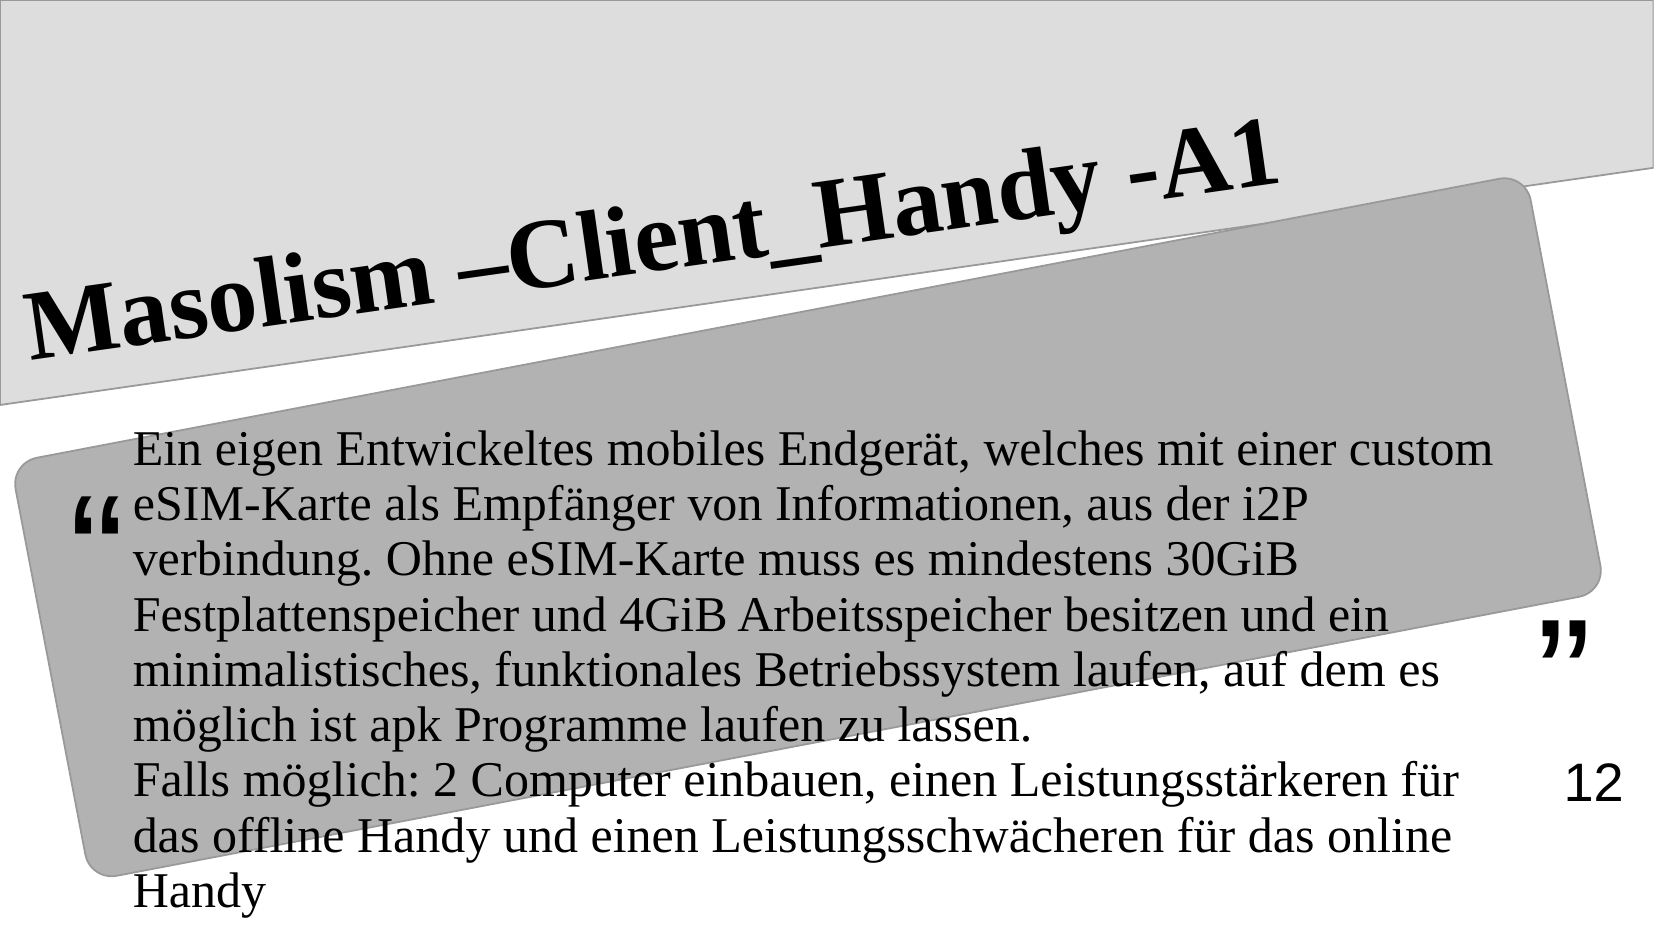

# Masolism –Client_Handy -A1
Ein eigen Entwickeltes mobiles Endgerät, welches mit einer custom eSIM-Karte als Empfänger von Informationen, aus der i2P verbindung. Ohne eSIM-Karte muss es mindestens 30GiB Festplattenspeicher und 4GiB Arbeitsspeicher besitzen und ein minimalistisches, funktionales Betriebssystem laufen, auf dem es möglich ist apk Programme laufen zu lassen.
Falls möglich: 2 Computer einbauen, einen Leistungsstärkeren für das offline Handy und einen Leistungsschwächeren für das online Handy
12